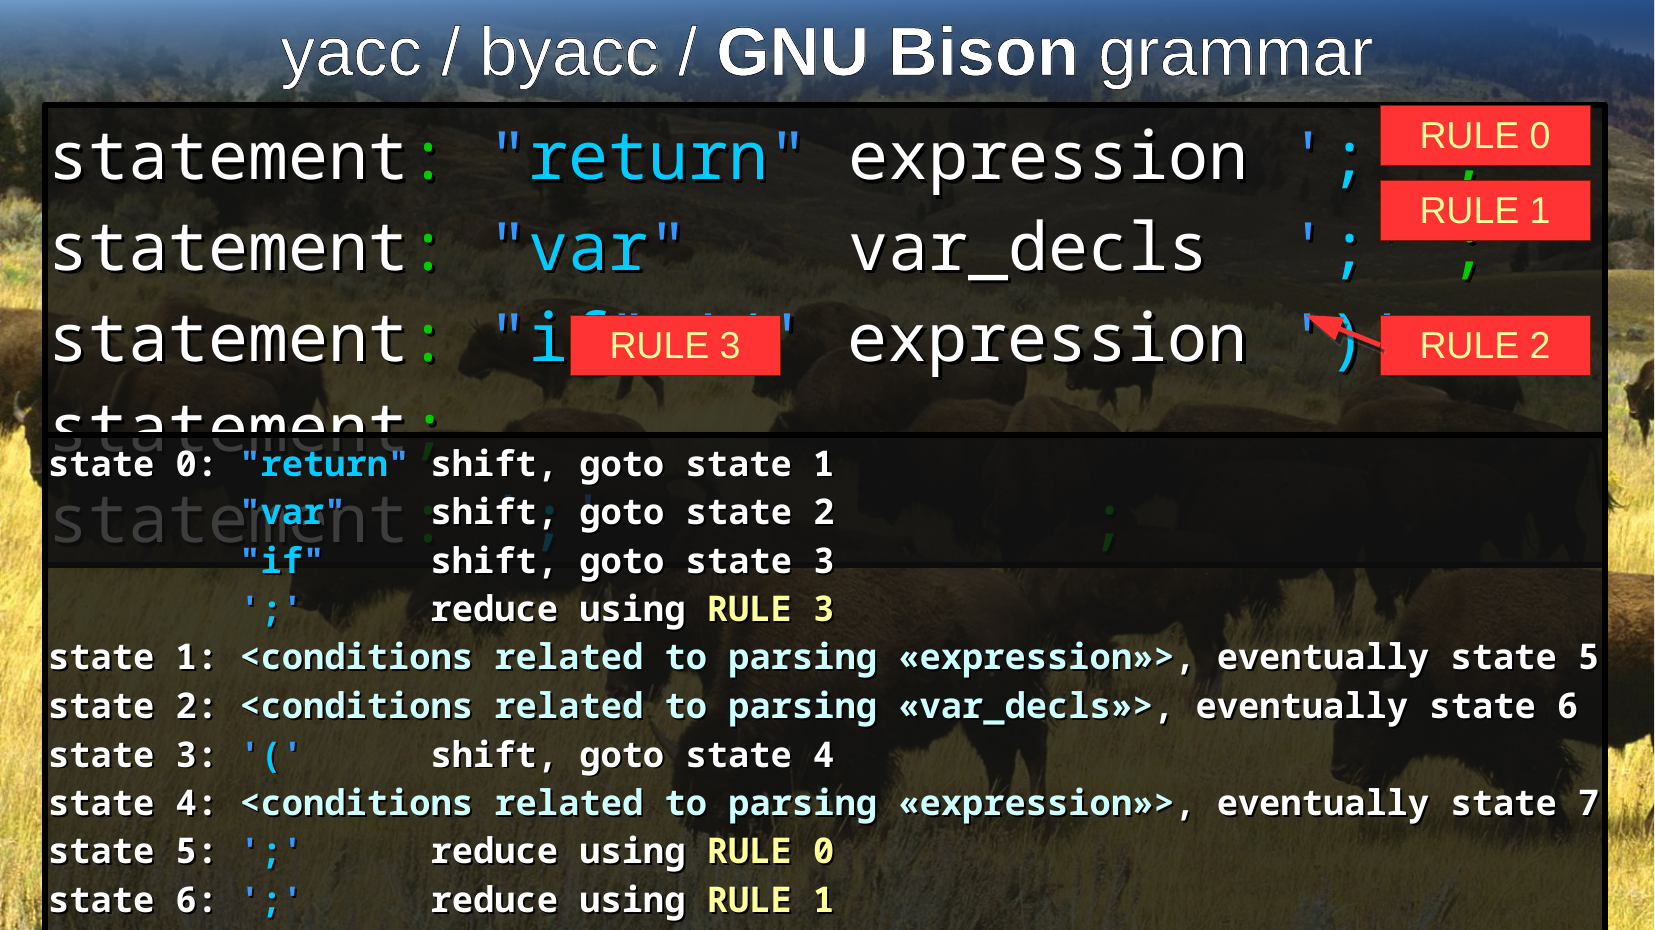

# yacc / byacc / GNU Bison grammar
statement: "return" expression ';' ;
statement: "var" var_decls ';' ;
statement: "if" '(' expression ')' statement;
statement: ';' ;
RULE 0
RULE 1
RULE 3
RULE 2
state 0: "return" shift, goto state 1
 "var" shift, goto state 2
 "if" shift, goto state 3
 ';' reduce using RULE 3
state 1: <conditions related to parsing «expression»>, eventually state 5
state 2: <conditions related to parsing «var_decls»>, eventually state 6
state 3: '(' shift, goto state 4
state 4: <conditions related to parsing «expression»>, eventually state 7
state 5: ';' reduce using RULE 0
state 6: ';' reduce using RULE 1
state 7: ')' shift, goto state 8
state 8: <same as state 0, but now with a default-rule that reduces using RULE 2>